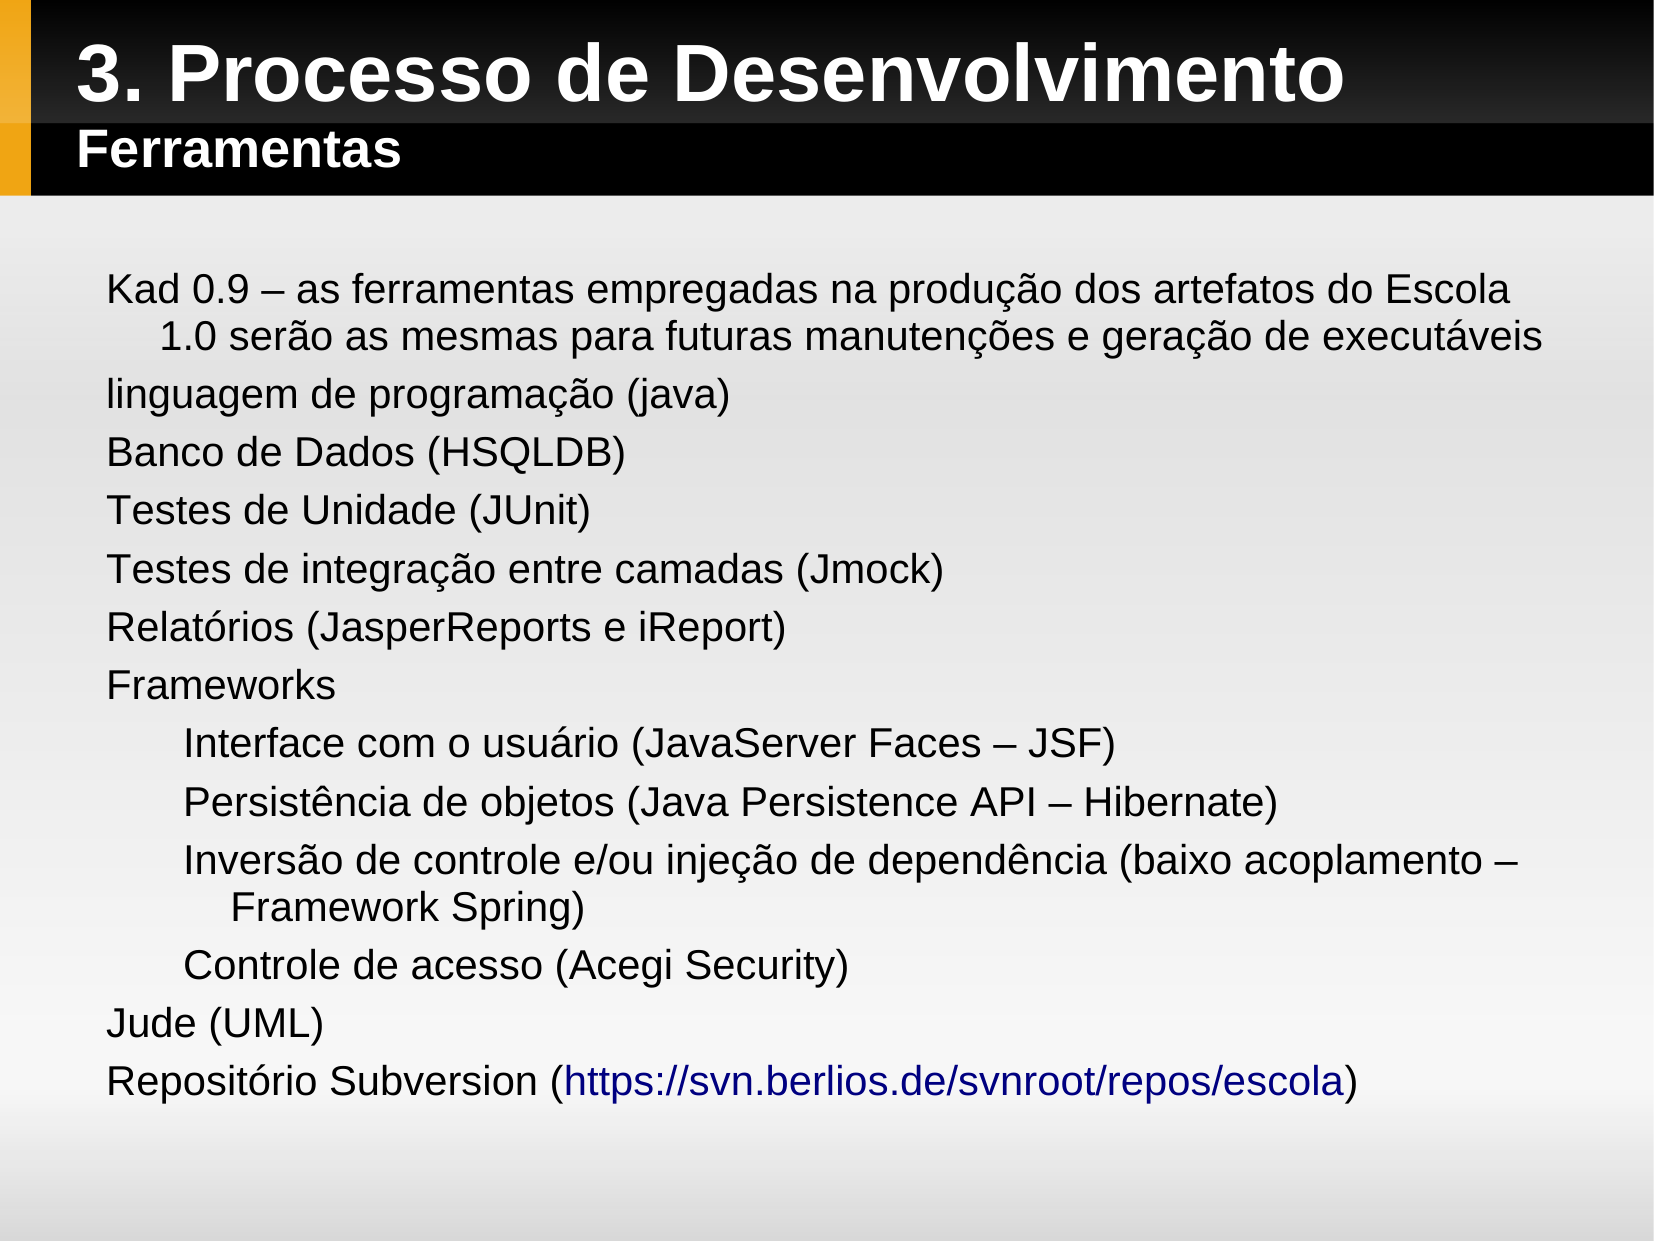

3. Processo de Desenvolvimento
Ferramentas
# Kad 0.9 – as ferramentas empregadas na produção dos artefatos do Escola 1.0 serão as mesmas para futuras manutenções e geração de executáveis
linguagem de programação (java)
Banco de Dados (HSQLDB)
Testes de Unidade (JUnit)
Testes de integração entre camadas (Jmock)
Relatórios (JasperReports e iReport)
Frameworks
Interface com o usuário (JavaServer Faces – JSF)
Persistência de objetos (Java Persistence API – Hibernate)
Inversão de controle e/ou injeção de dependência (baixo acoplamento – Framework Spring)
Controle de acesso (Acegi Security)
Jude (UML)
Repositório Subversion (https://svn.berlios.de/svnroot/repos/escola)